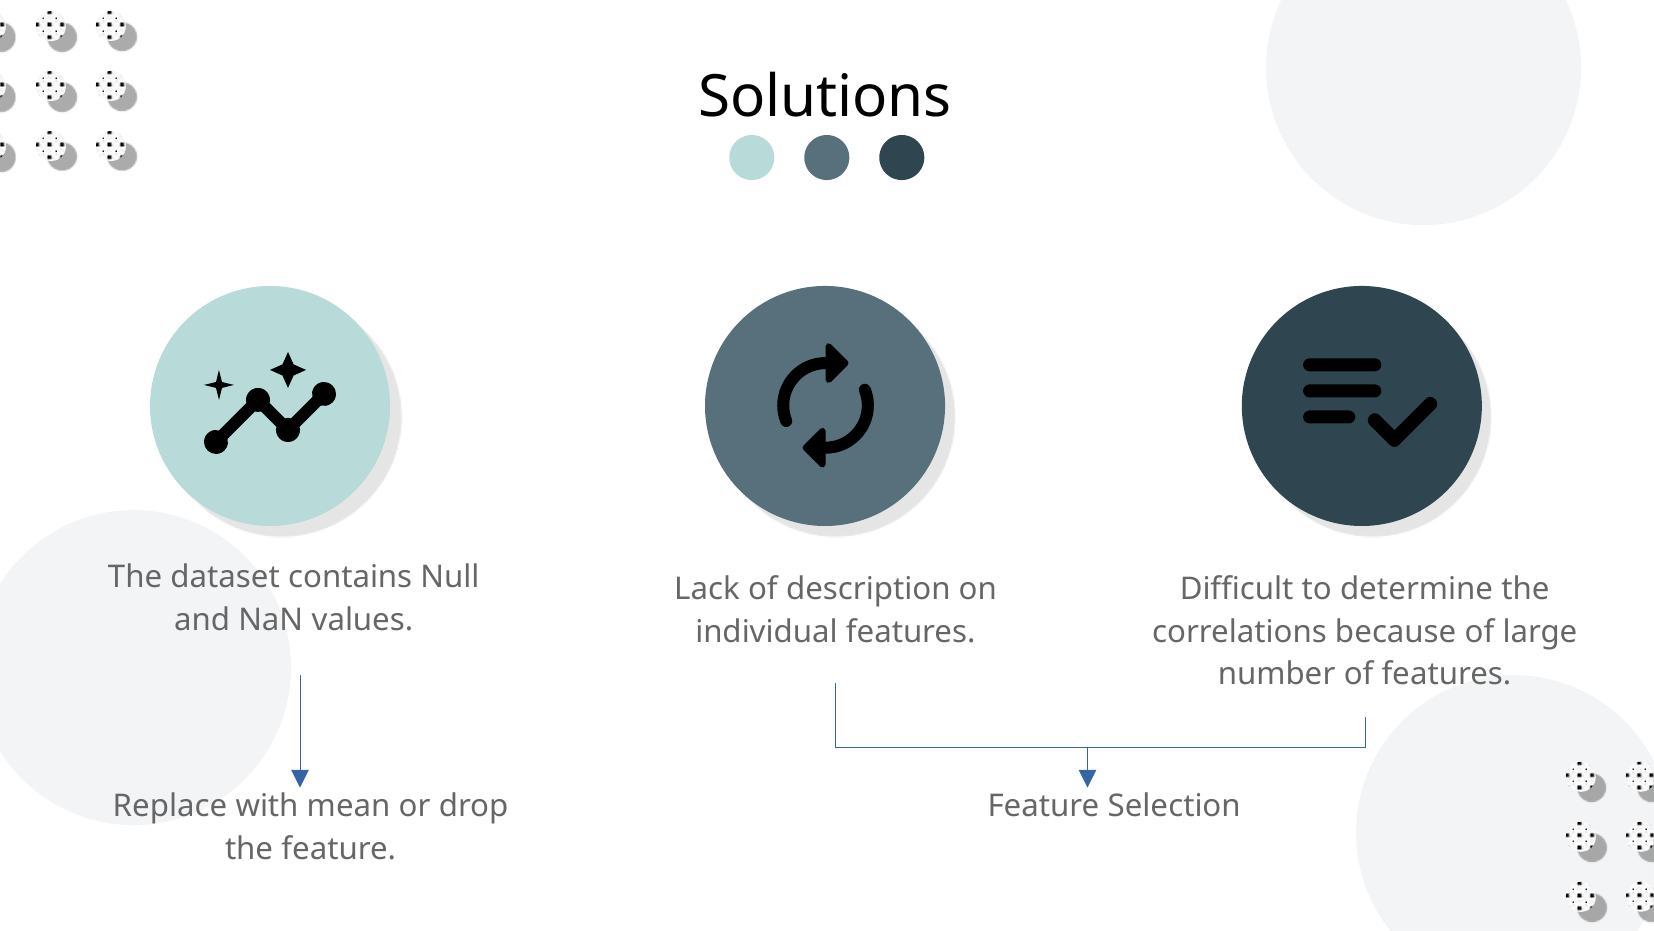

Solutions
The dataset contains Null and NaN values.
Lack of description on individual features.
Difficult to determine the correlations because of large number of features.
Replace with mean or drop the feature.
Feature Selection